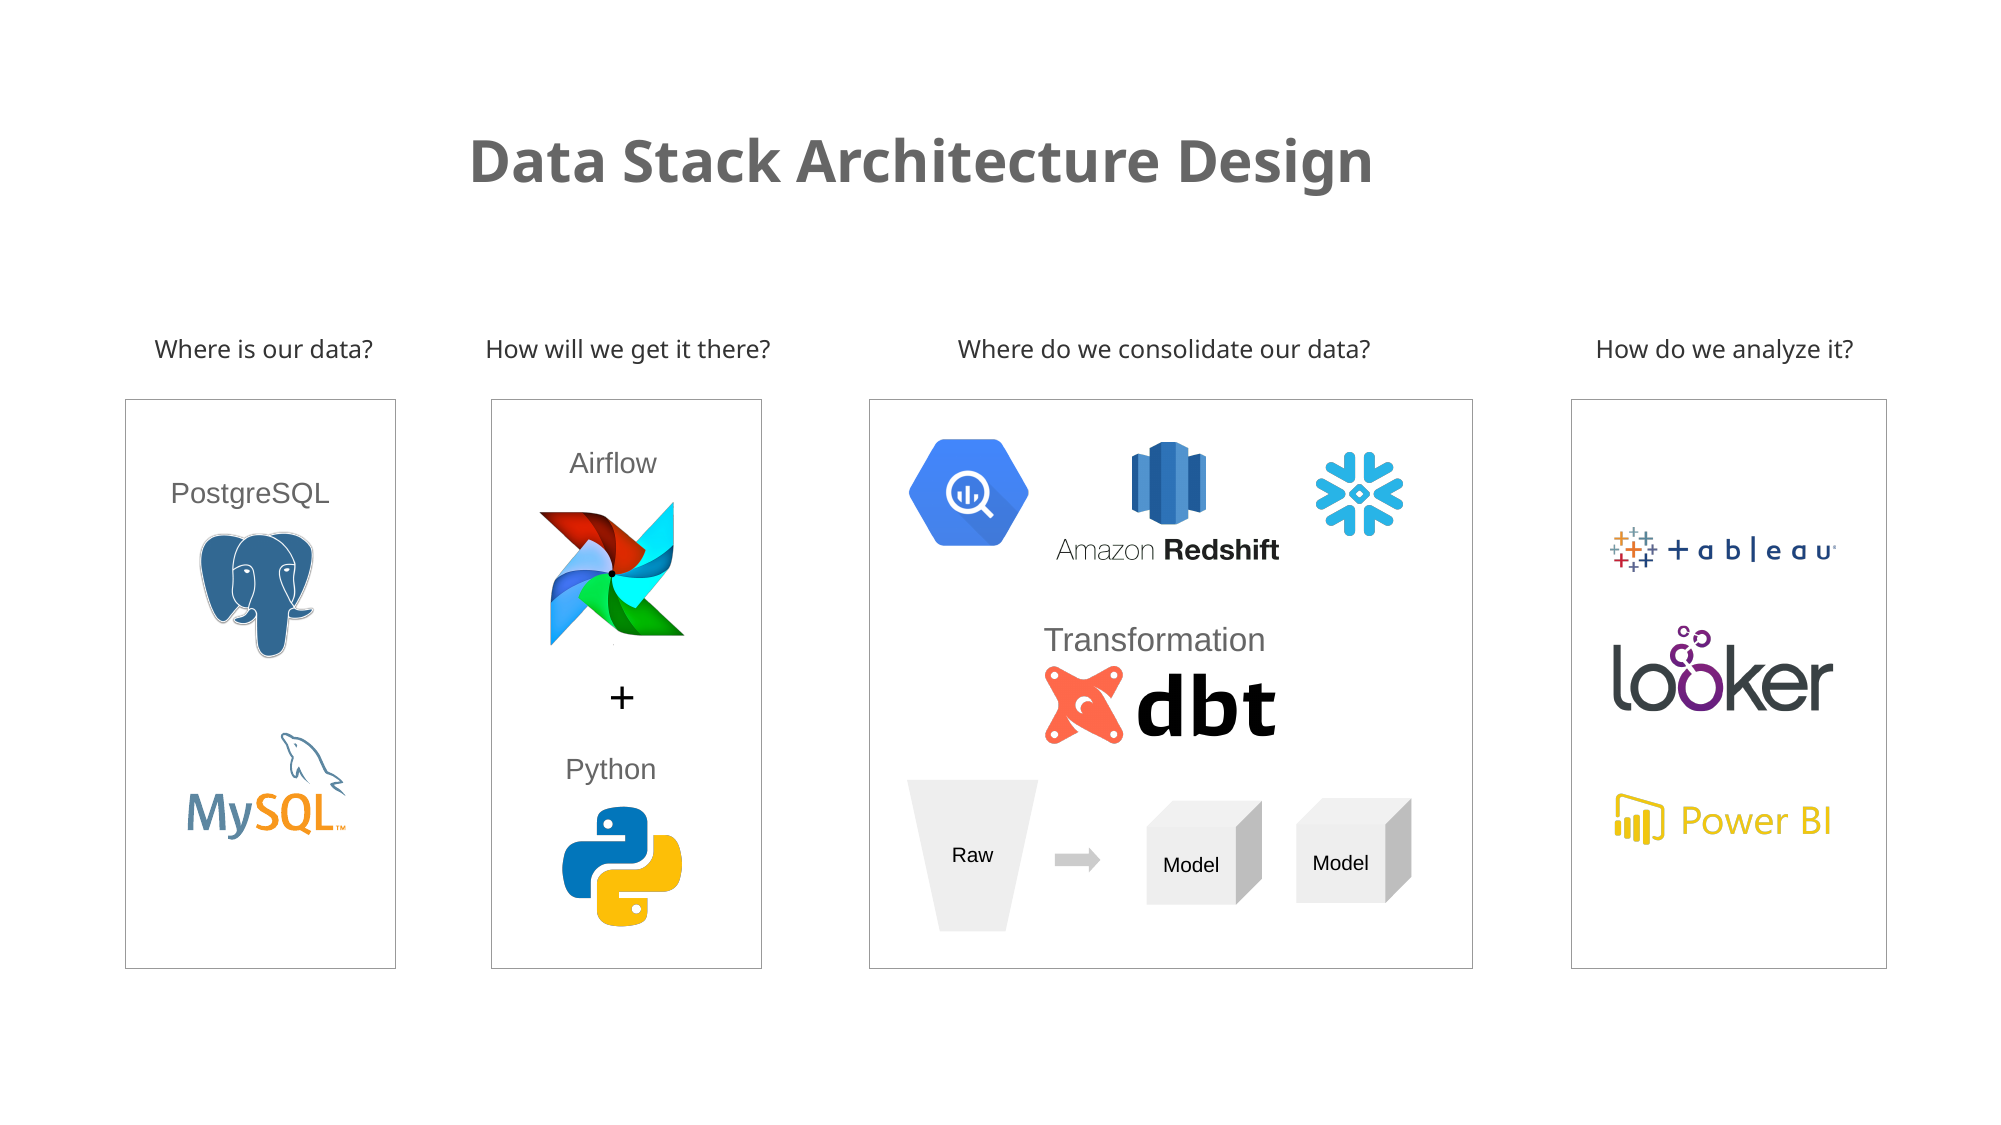

Data Stack Architecture Design
Where is our data?
How will we get it there?
Where do we consolidate our data?
How do we analyze it?
Airflow
PostgreSQL
Transformation
+
Python
Raw
Model
Model